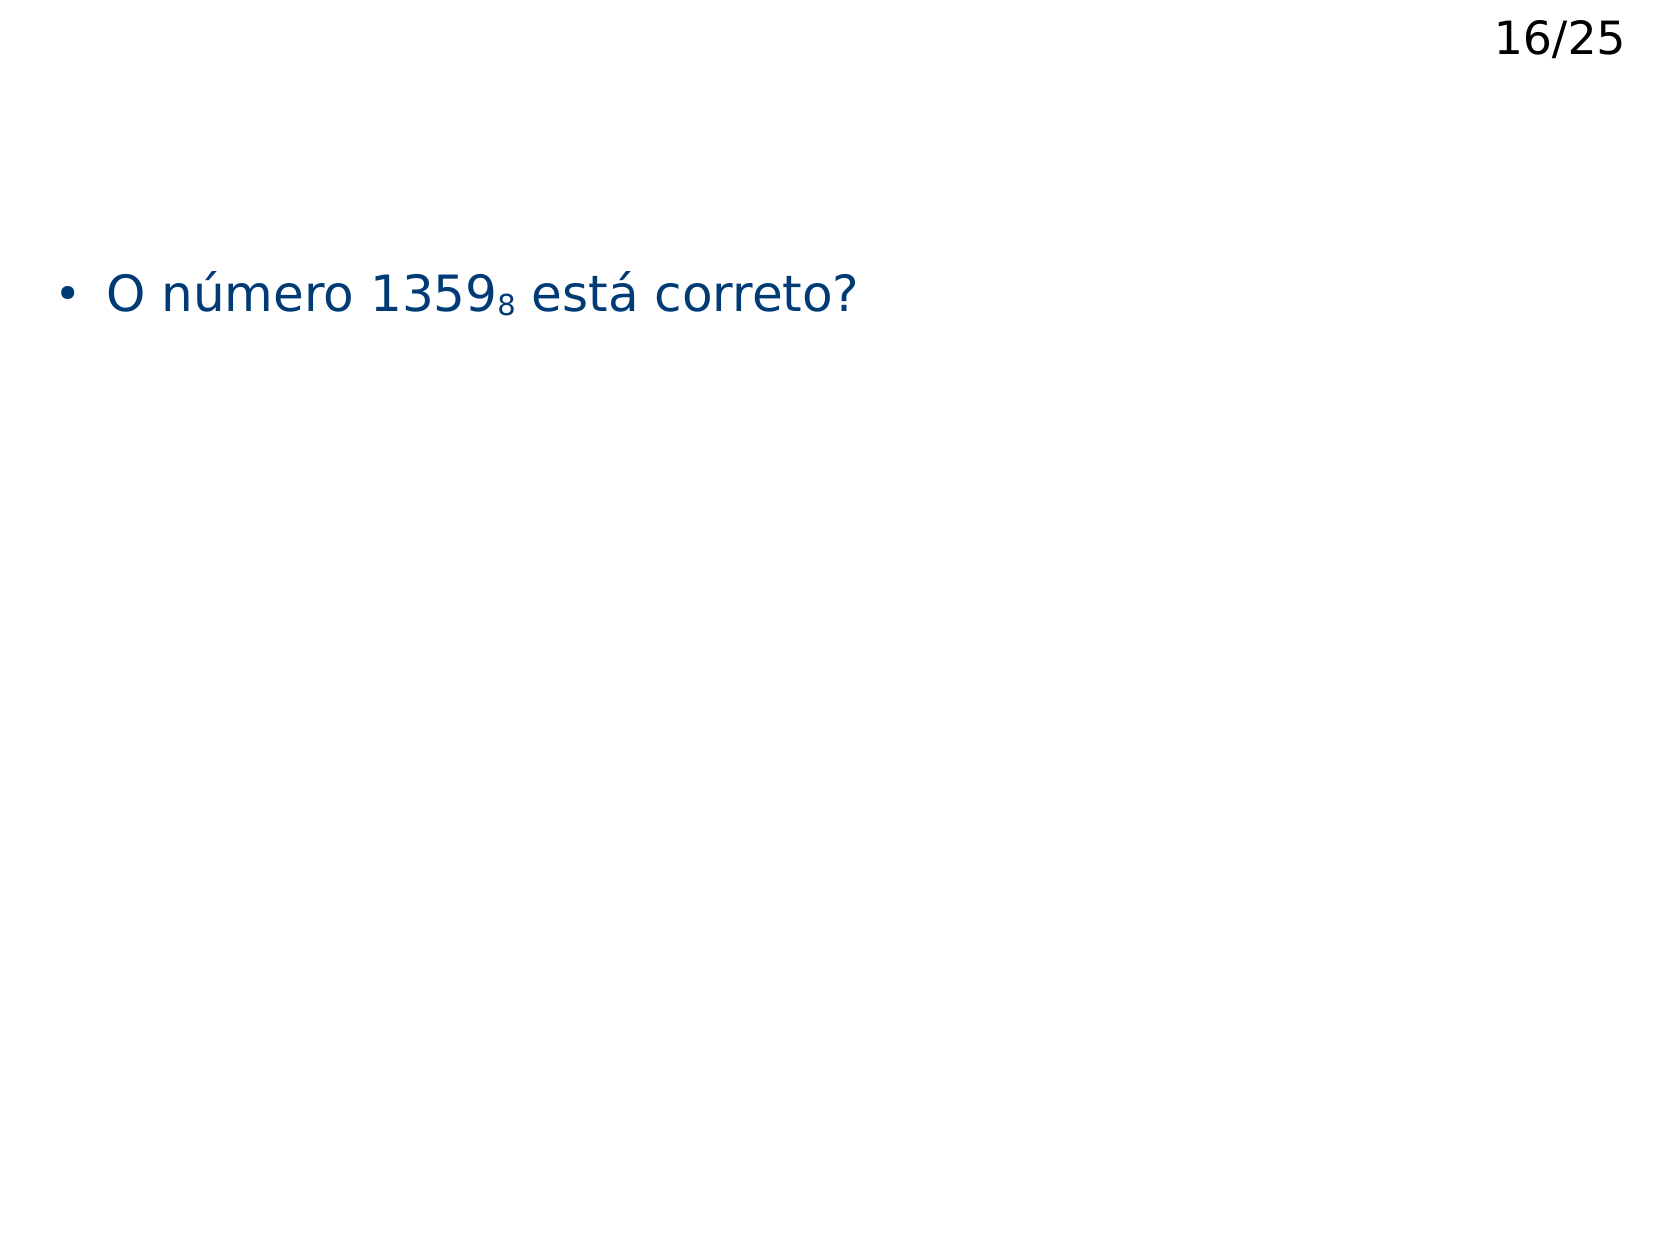

16
#
O número 13598 está correto?